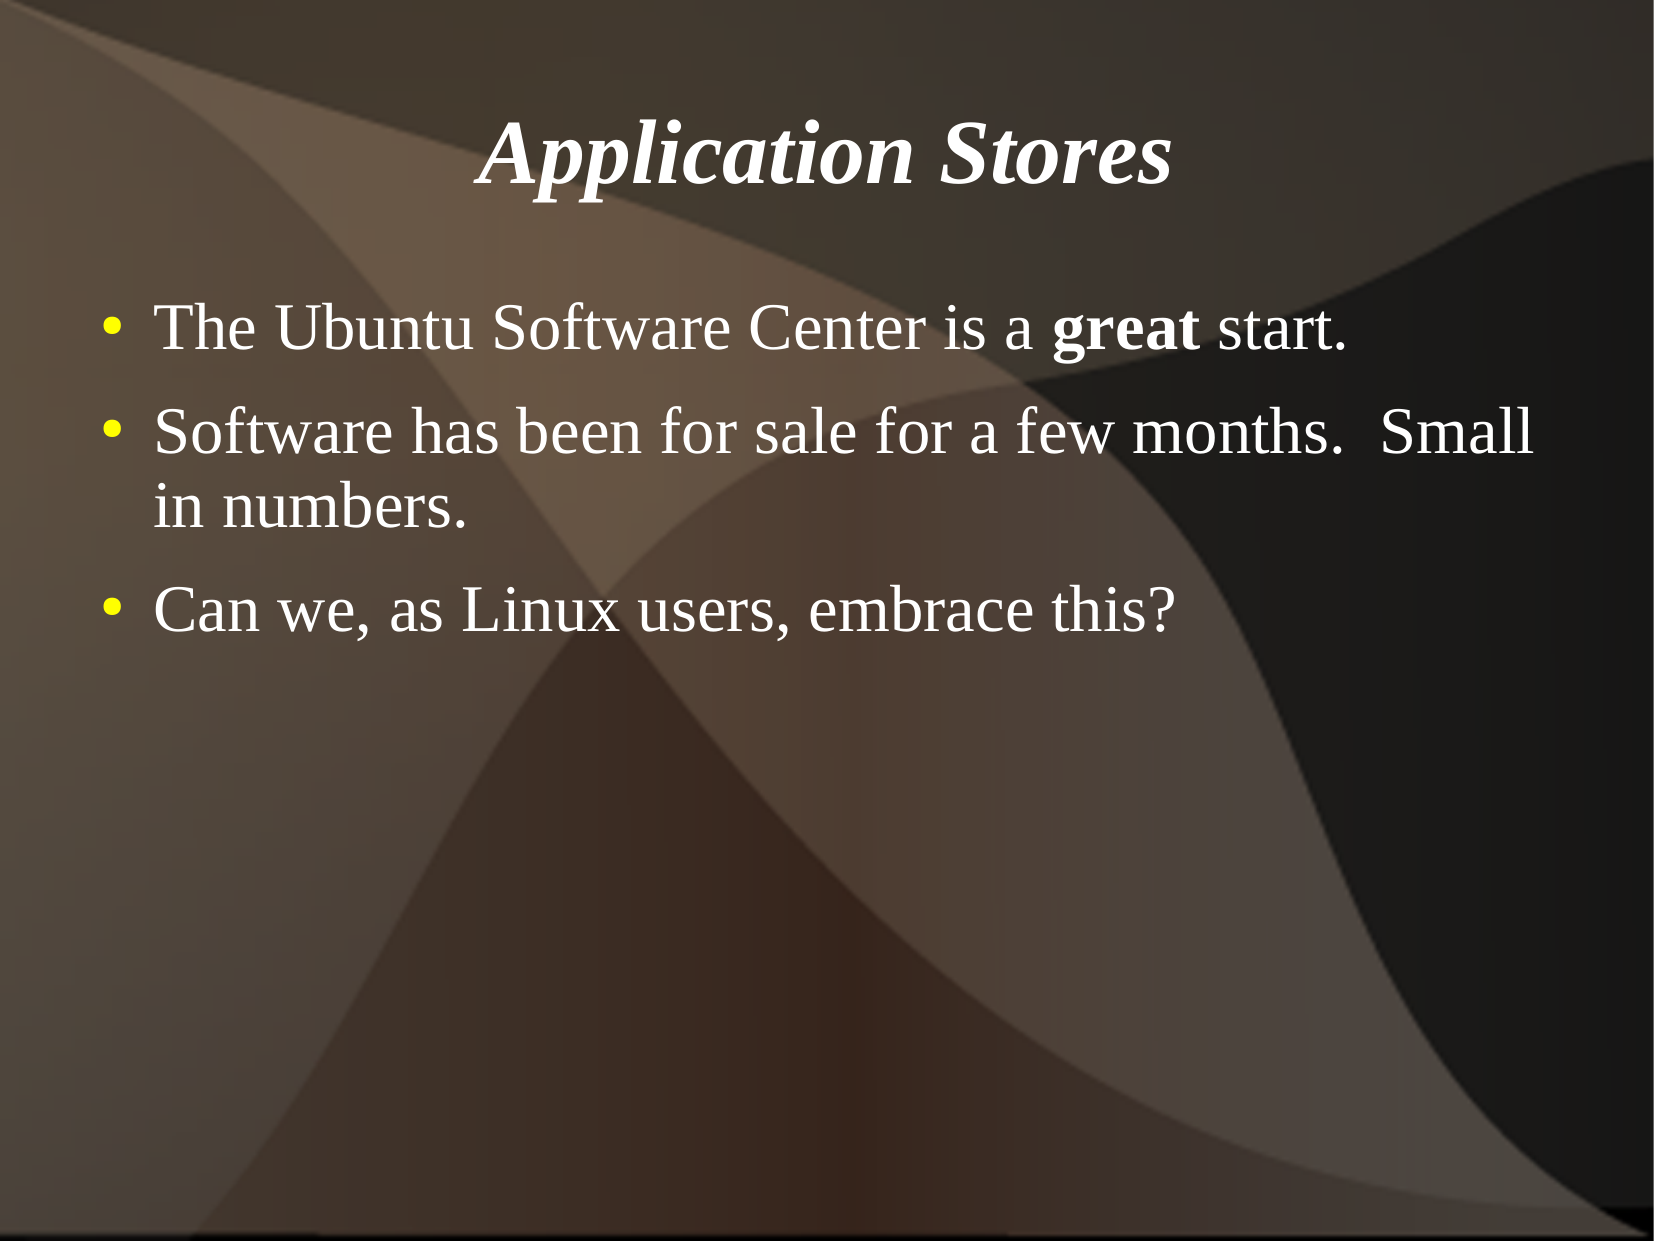

# Application Stores
The Ubuntu Software Center is a great start.
Software has been for sale for a few months. Small in numbers.
Can we, as Linux users, embrace this?